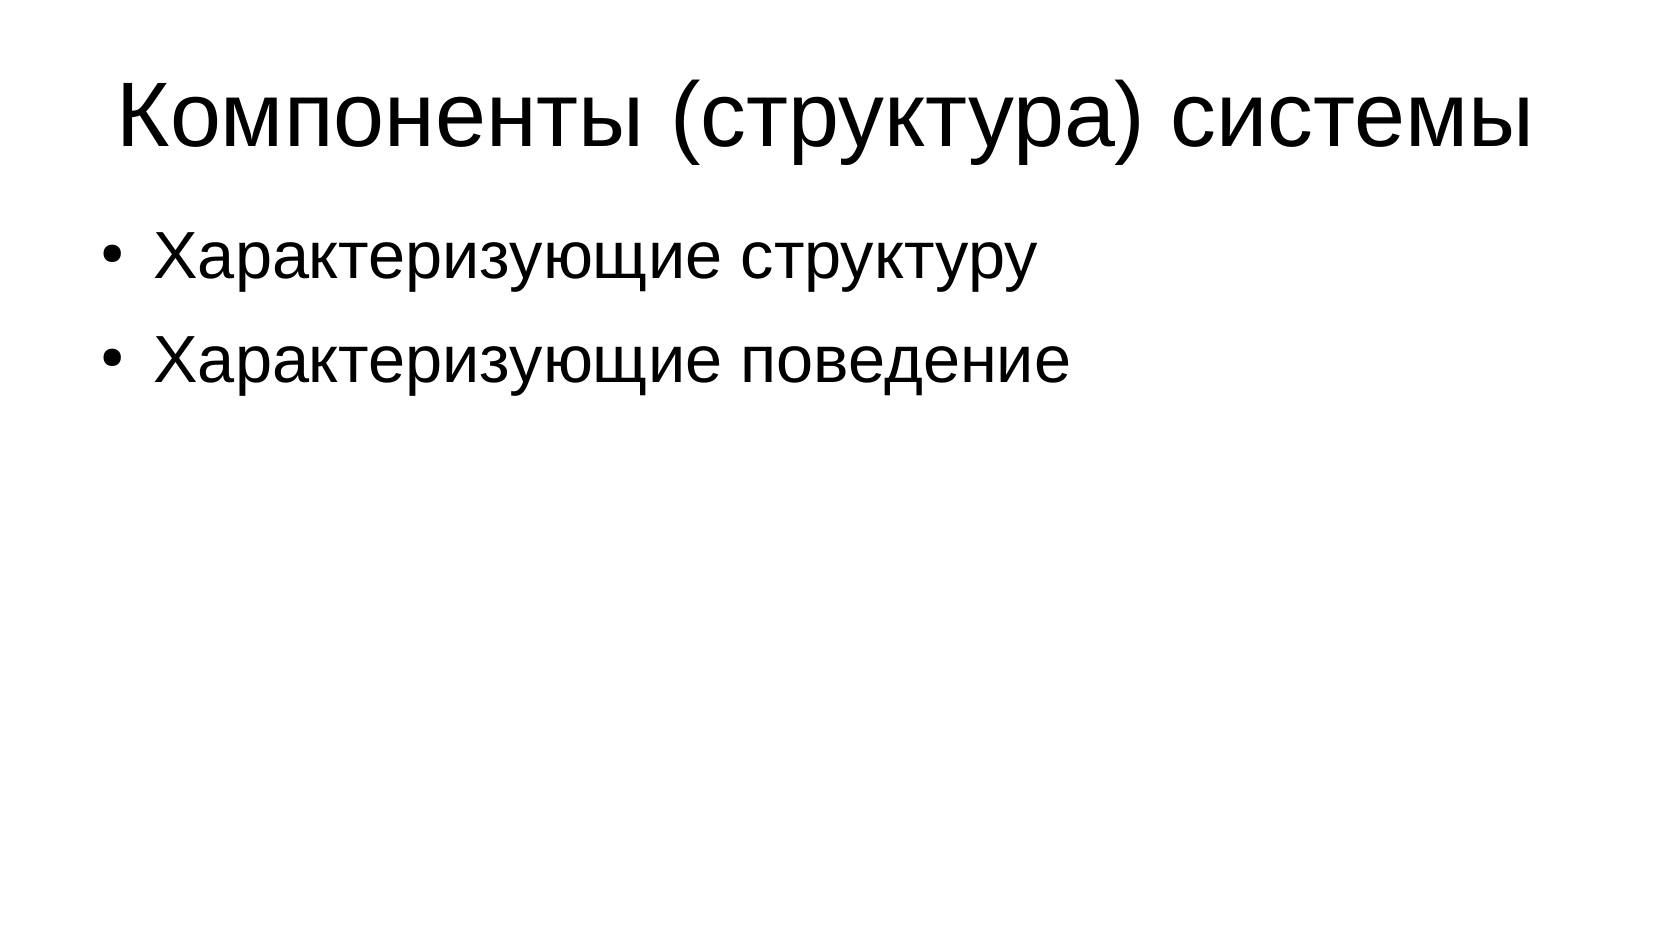

# Компоненты (структура) системы
Характеризующие структуру
Характеризующие поведение